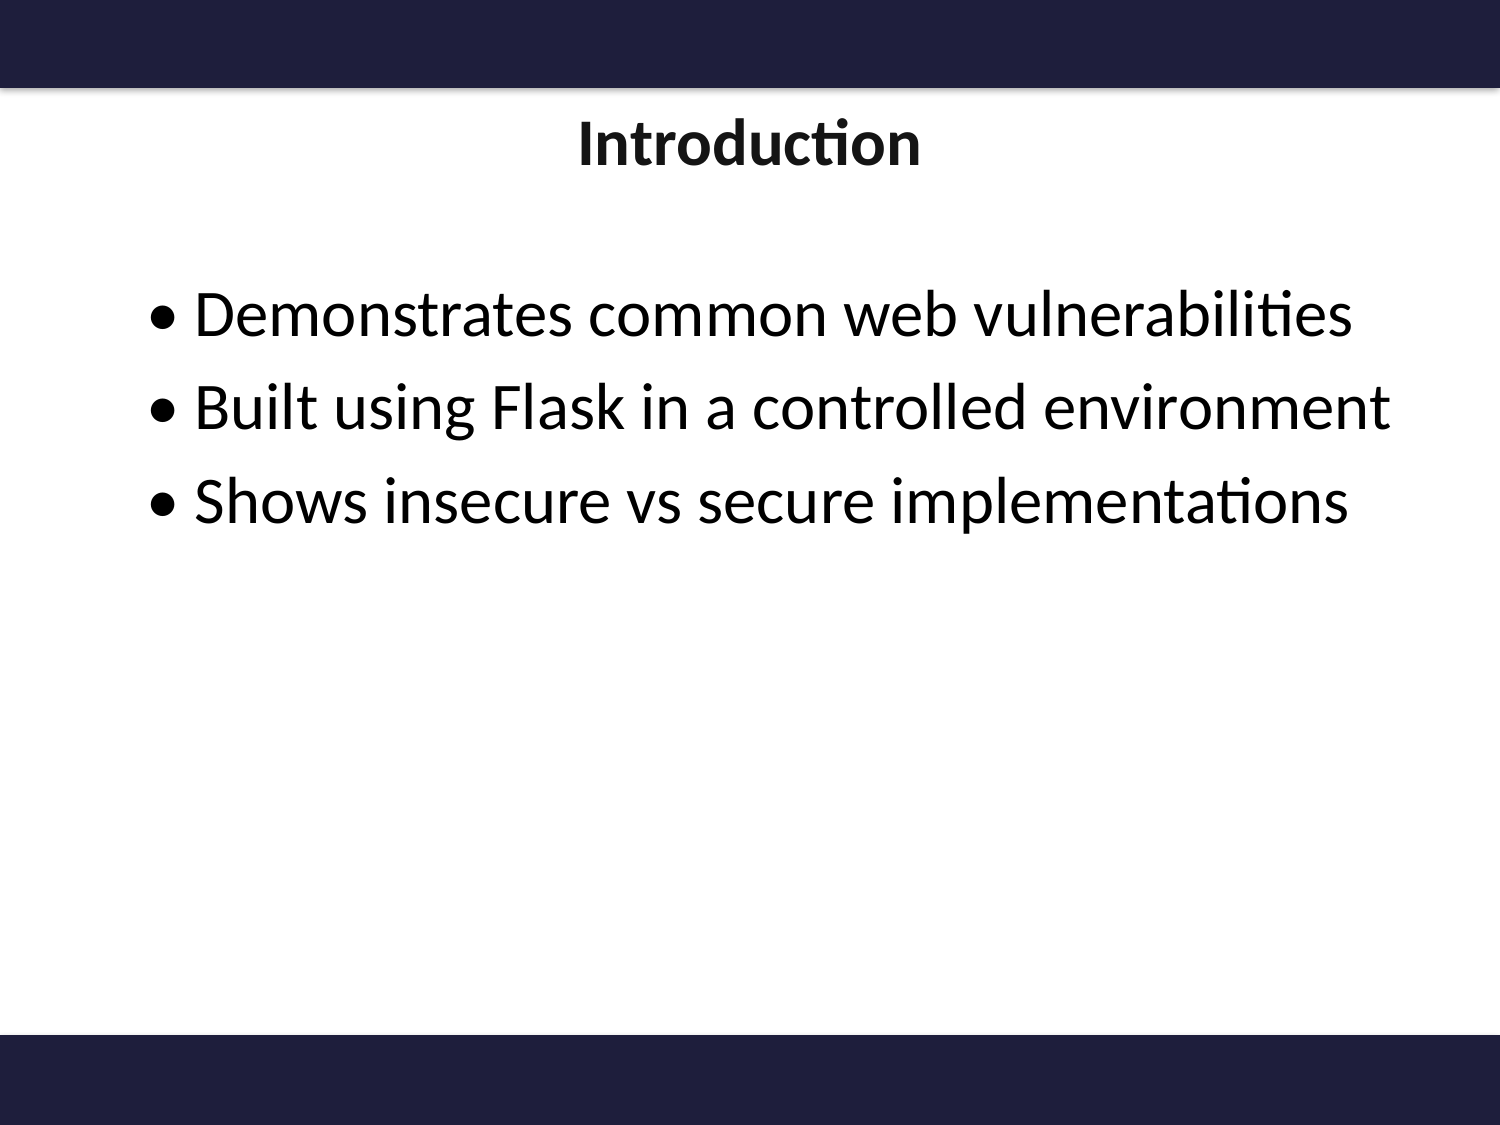

# Introduction
• Demonstrates common web vulnerabilities
• Built using Flask in a controlled environment
• Shows insecure vs secure implementations